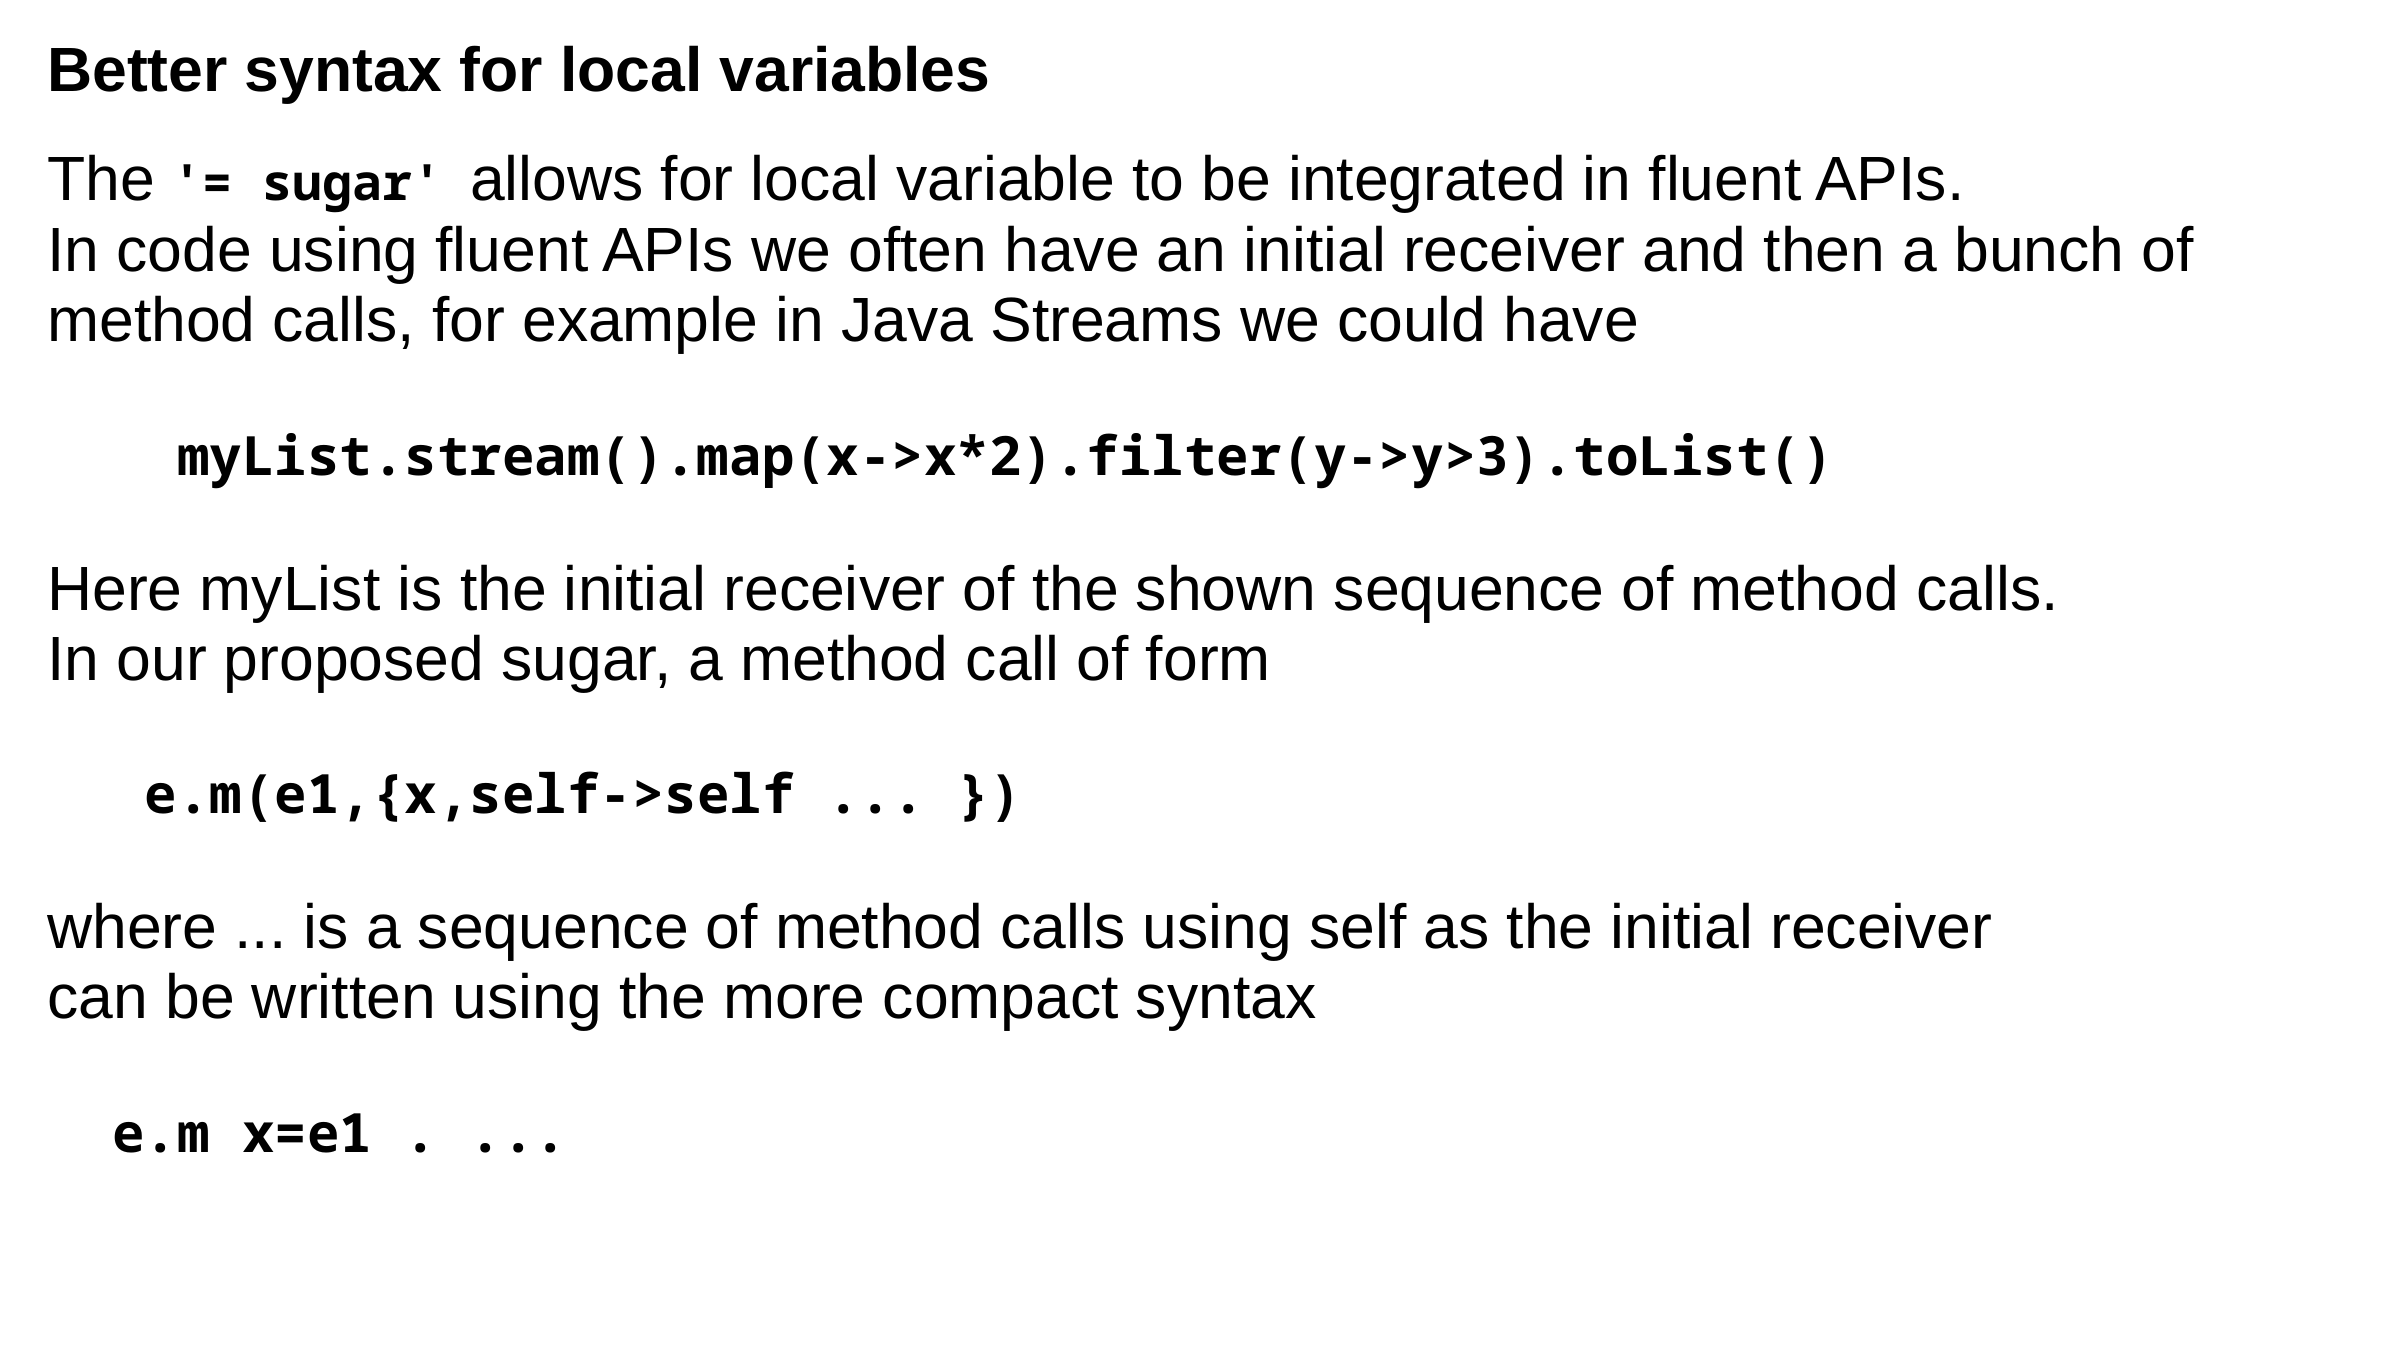

Better syntax for local variables
The '= sugar' allows for local variable to be integrated in fluent APIs.
In code using fluent APIs we often have an initial receiver and then a bunch of method calls, for example in Java Streams we could have
 myList.stream().map(x->x*2).filter(y->y>3).toList()
Here myList is the initial receiver of the shown sequence of method calls.
In our proposed sugar, a method call of form
 e.m(e1,{x,self->self ... })
where ... is a sequence of method calls using self as the initial receiver
can be written using the more compact syntax
 e.m x=e1 . ...